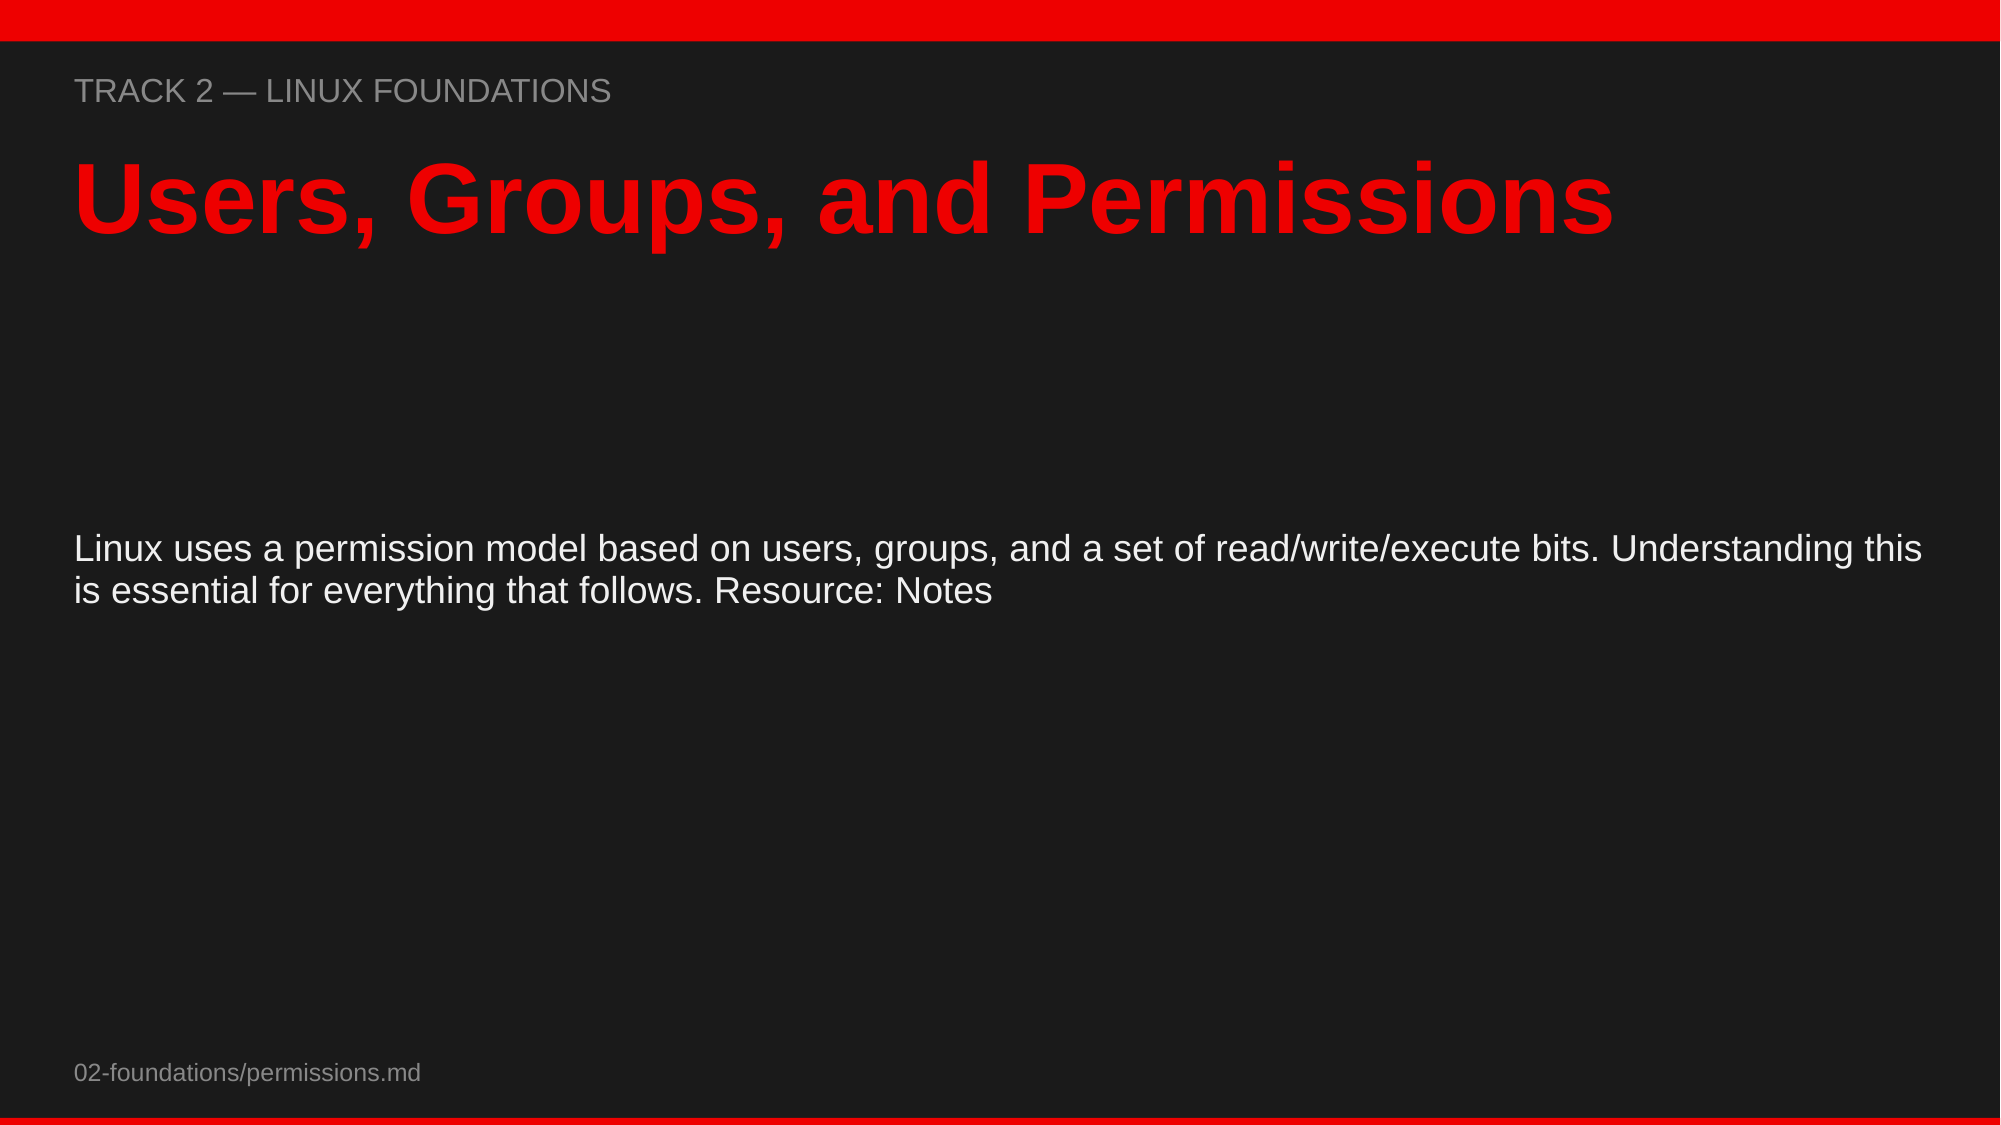

TRACK 2 — LINUX FOUNDATIONS
Users, Groups, and Permissions
Linux uses a permission model based on users, groups, and a set of read/write/execute bits. Understanding this is essential for everything that follows. Resource: Notes
02-foundations/permissions.md